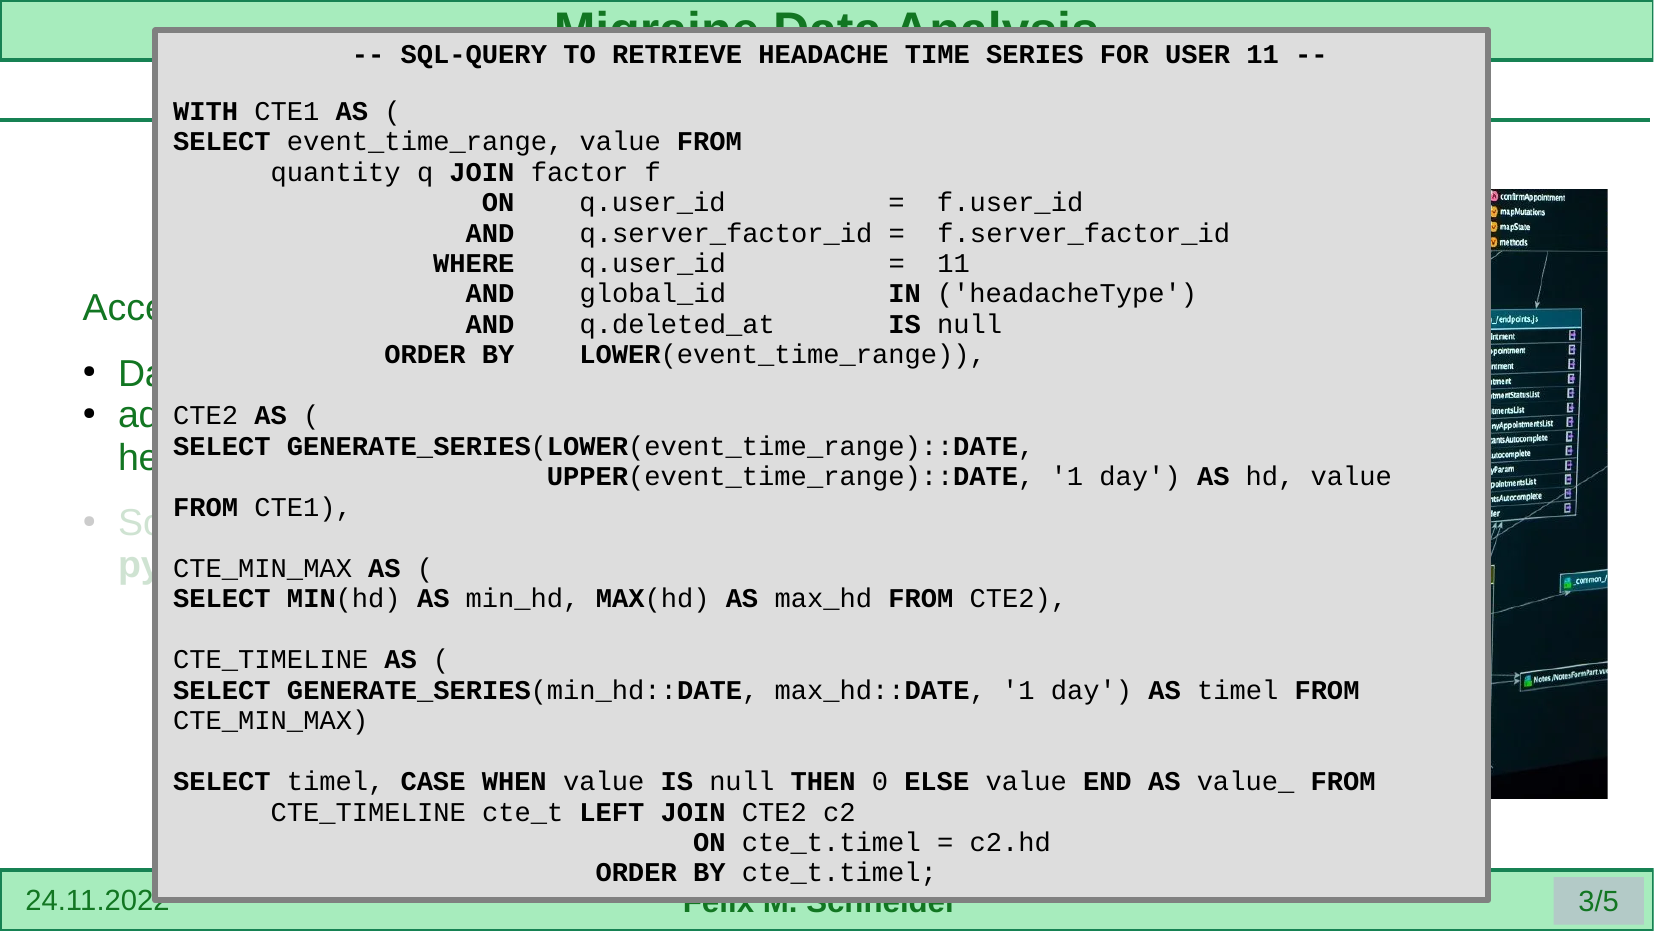

# Migraine Data Analysis
 -- SQL-QUERY TO RETRIEVE HEADACHE TIME SERIES FOR USER 11 --
WITH CTE1 AS (
SELECT event_time_range, value FROM
 quantity q JOIN factor f
 ON q.user_id = f.user_id
 AND q.server_factor_id = f.server_factor_id
 WHERE q.user_id = 11
 AND global_id IN ('headacheType')
 AND q.deleted_at IS null
 ORDER BY LOWER(event_time_range)),
CTE2 AS (
SELECT GENERATE_SERIES(LOWER(event_time_range)::DATE,
 UPPER(event_time_range)::DATE, '1 day') AS hd, value FROM CTE1),
CTE_MIN_MAX AS (
SELECT MIN(hd) AS min_hd, MAX(hd) AS max_hd FROM CTE2),
CTE_TIMELINE AS (
SELECT GENERATE_SERIES(min_hd::DATE, max_hd::DATE, '1 day') AS timel FROM CTE_MIN_MAX)
SELECT timel, CASE WHEN value IS null THEN 0 ELSE value END AS value_ FROM
 CTE_TIMELINE cte_t LEFT JOIN CTE2 c2
 ON cte_t.timel = c2.hd
 ORDER BY cte_t.timel;
Introduction Challenges Processing Results
II. Working with “Big Data”
Access the data:
Database shape complicated
advanced SQL-Queries are needed to retrieve headache time series data
Solution:
python Class NslUser.py
comfortable access data
using
apply operations
3/5